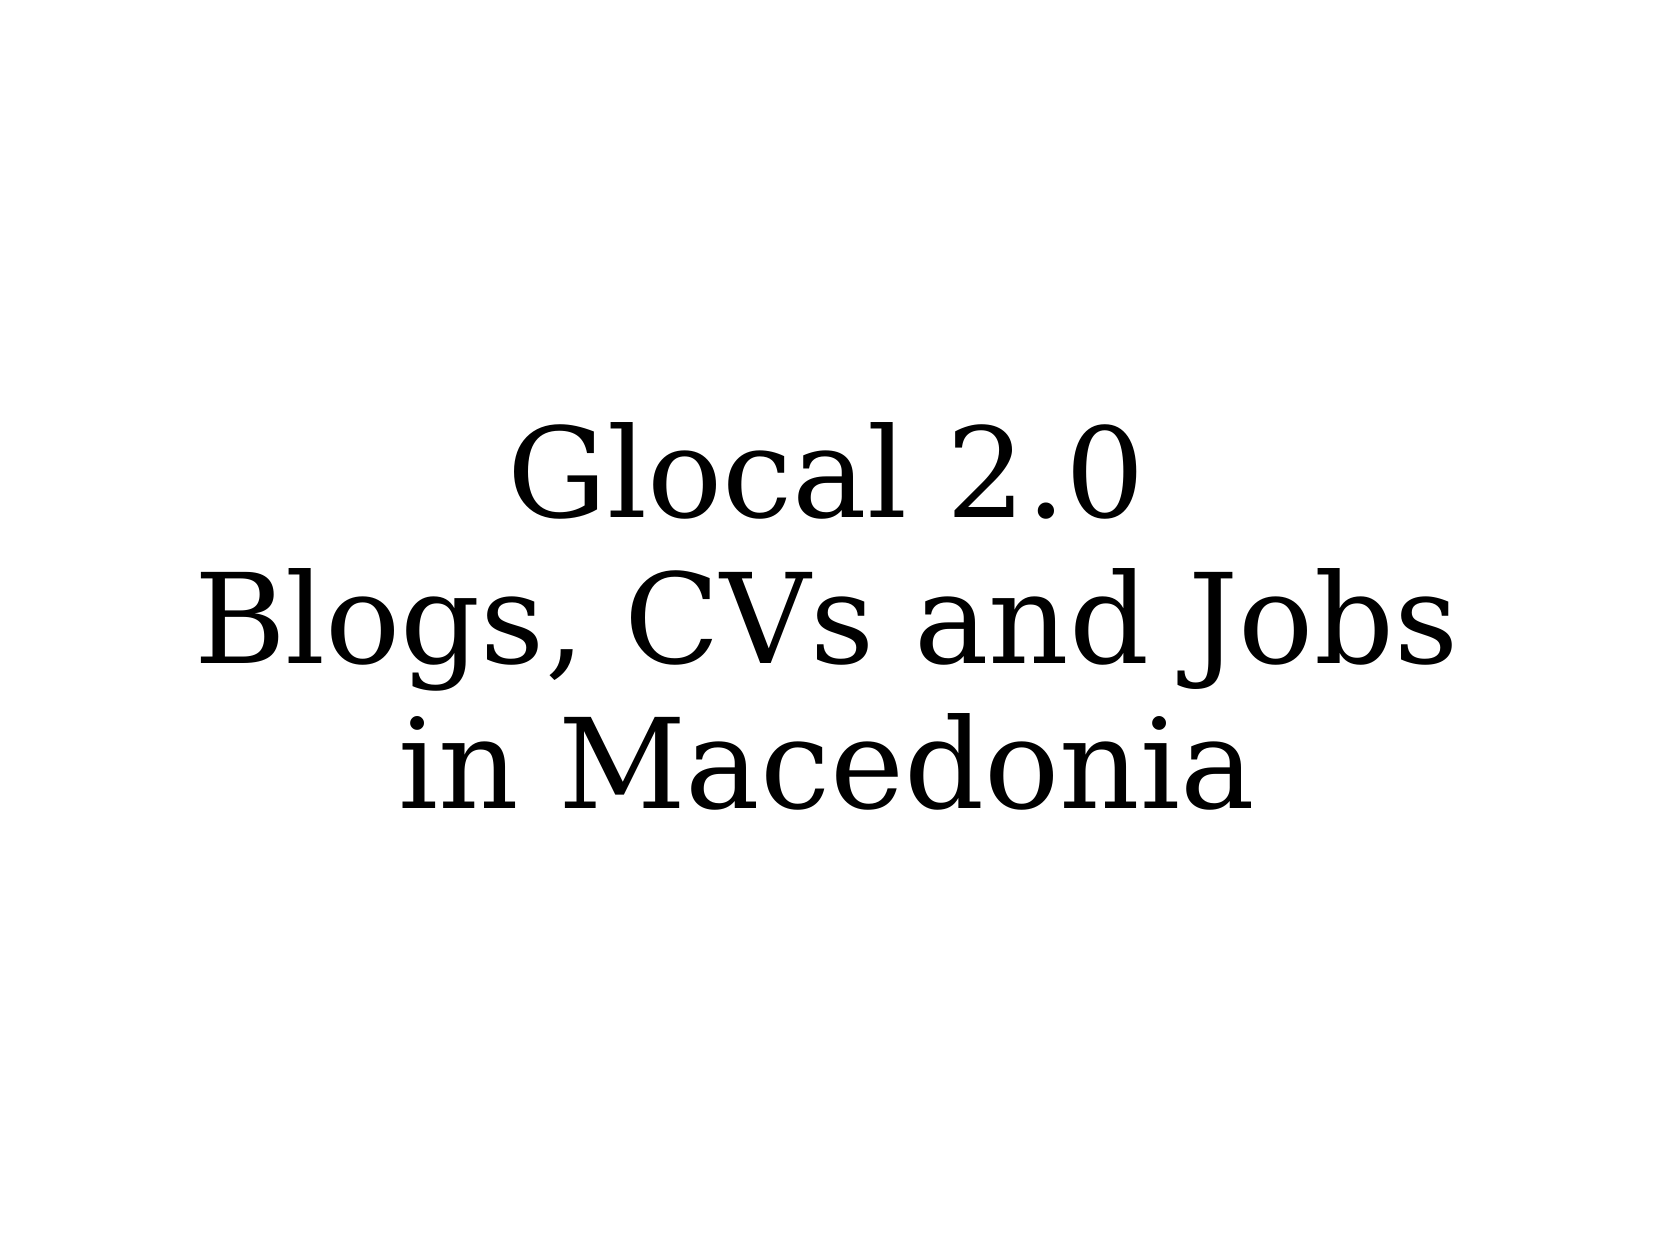

# Glocal 2.0
Blogs, CVs and Jobs
in Macedonia